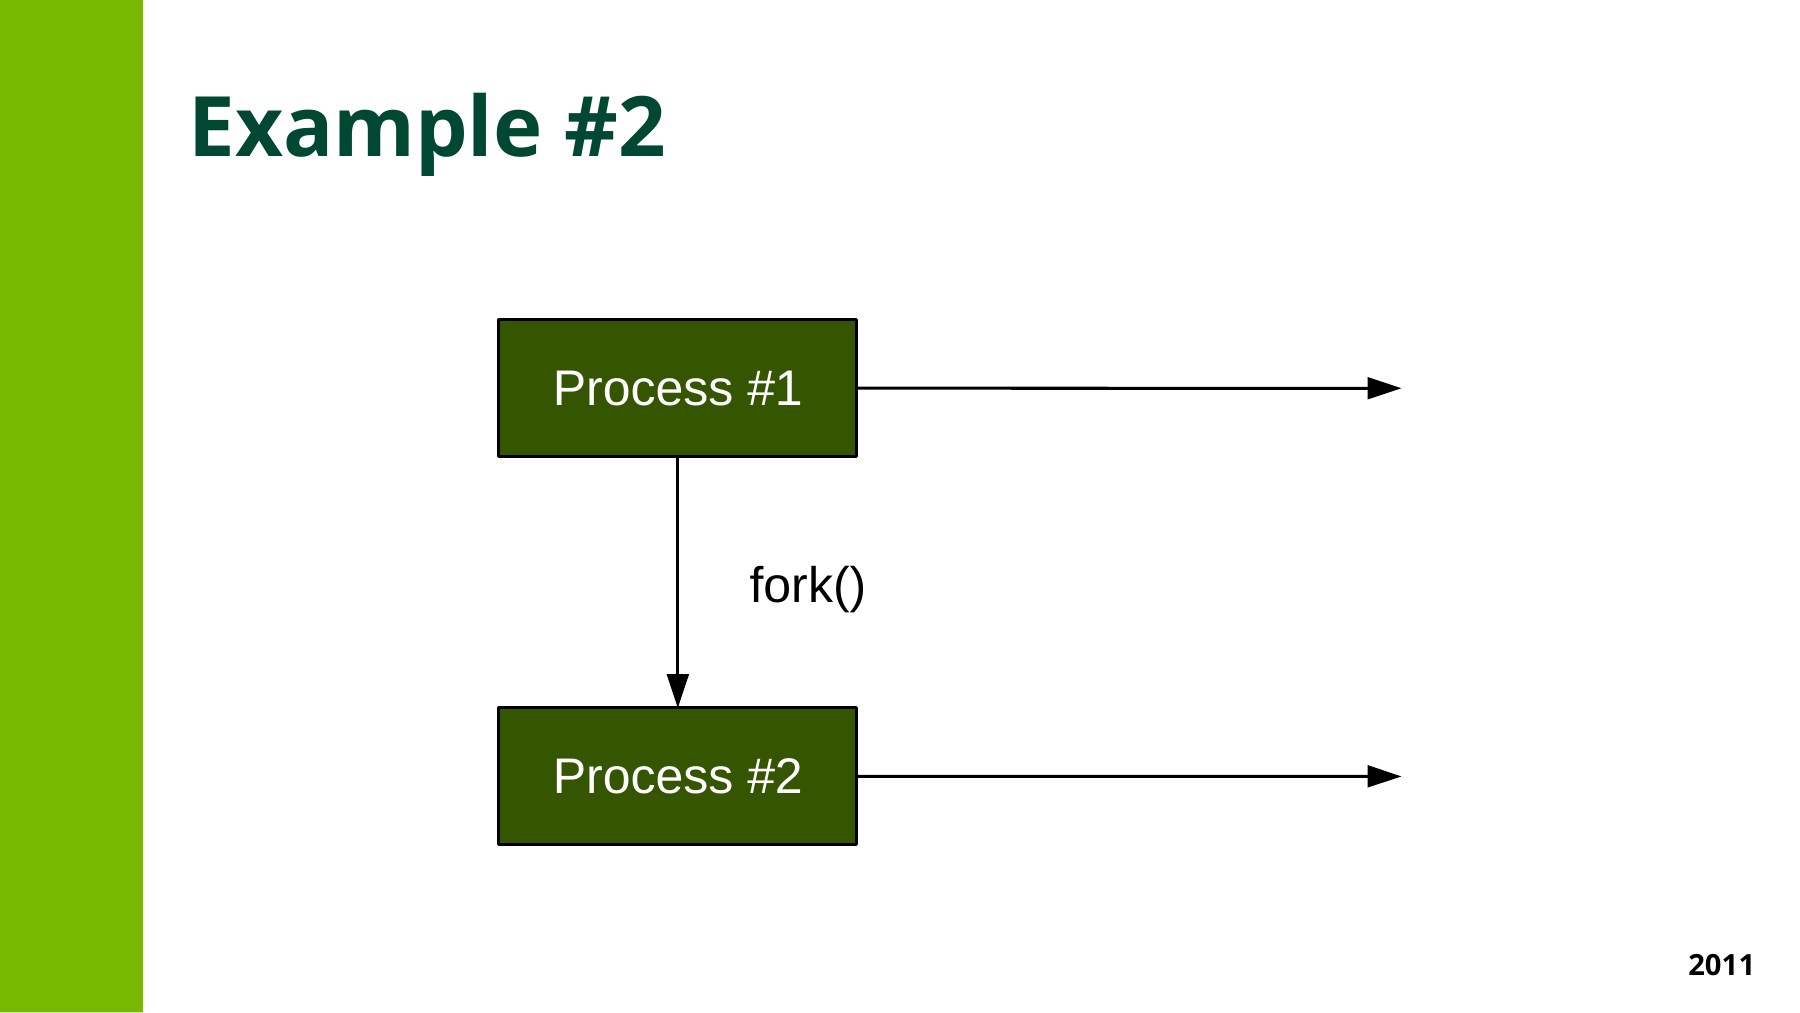

# Example #2
Process #1
fork()
Process #2